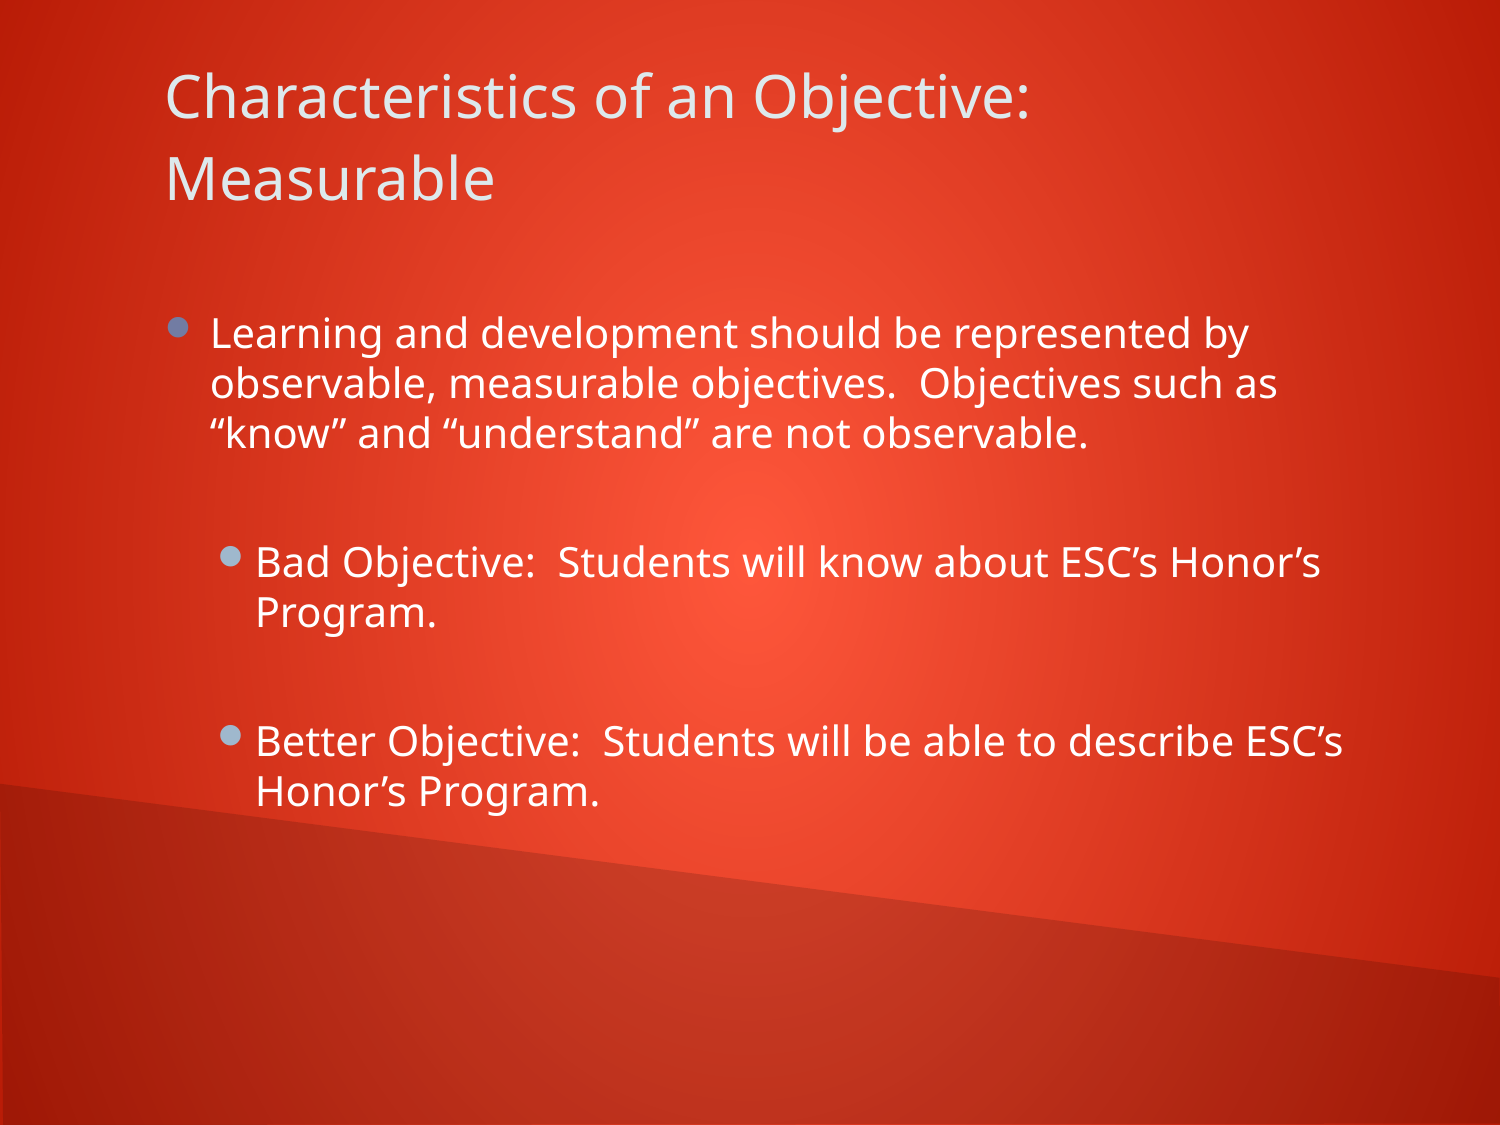

# Characteristics of an Objective: Measurable
Learning and development should be represented by observable, measurable objectives. Objectives such as “know” and “understand” are not observable.
Bad Objective: Students will know about ESC’s Honor’s Program.
Better Objective: Students will be able to describe ESC’s Honor’s Program.